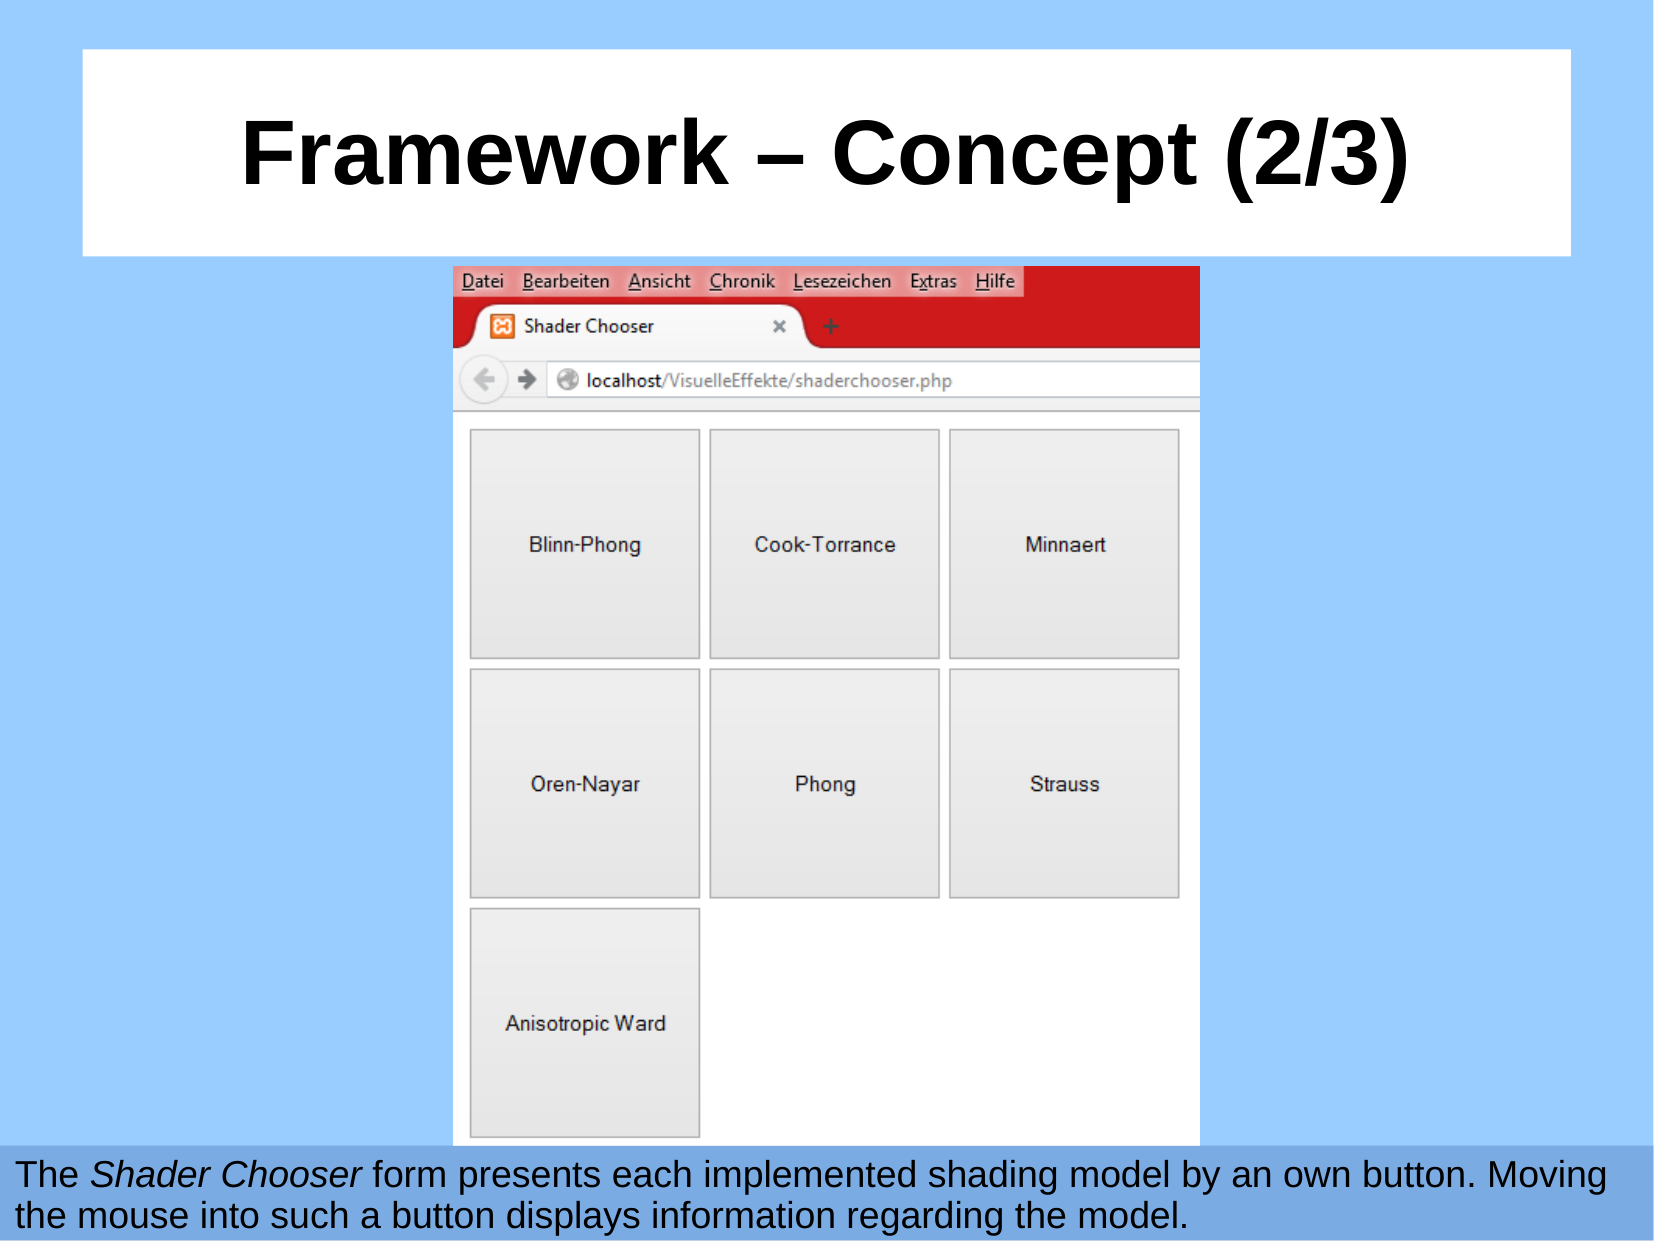

# Framework – Concept (2/3)
The Shader Chooser form presents each implemented shading model by an own button. Moving the mouse into such a button displays information regarding the model.